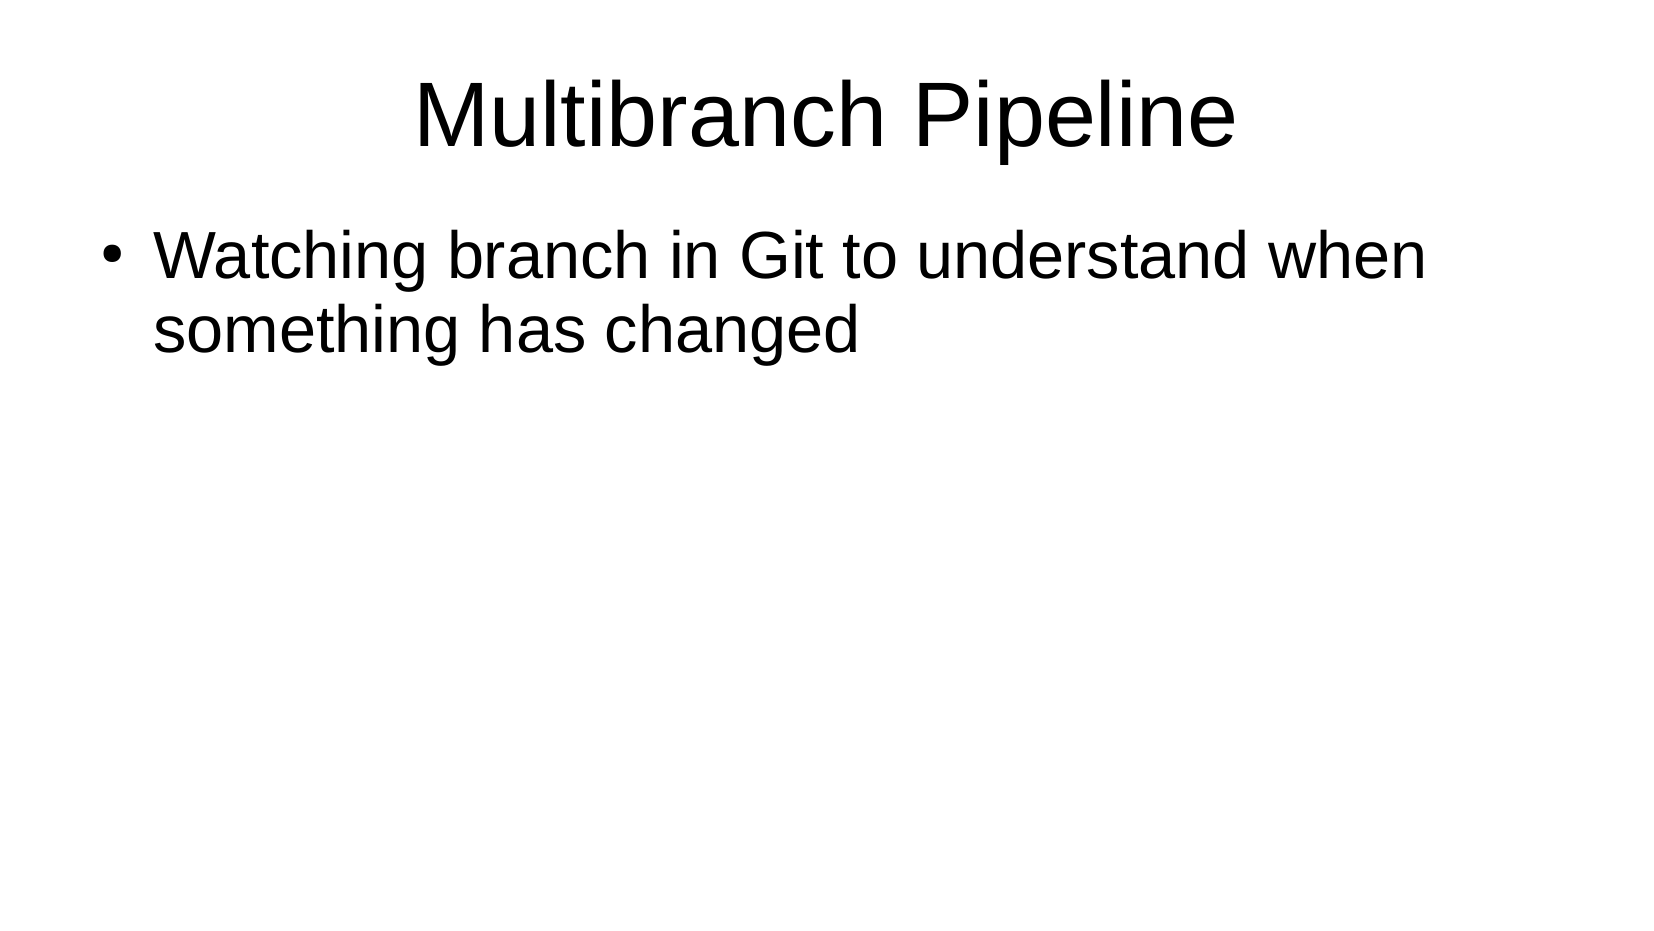

# Multibranch Pipeline
Watching branch in Git to understand when something has changed